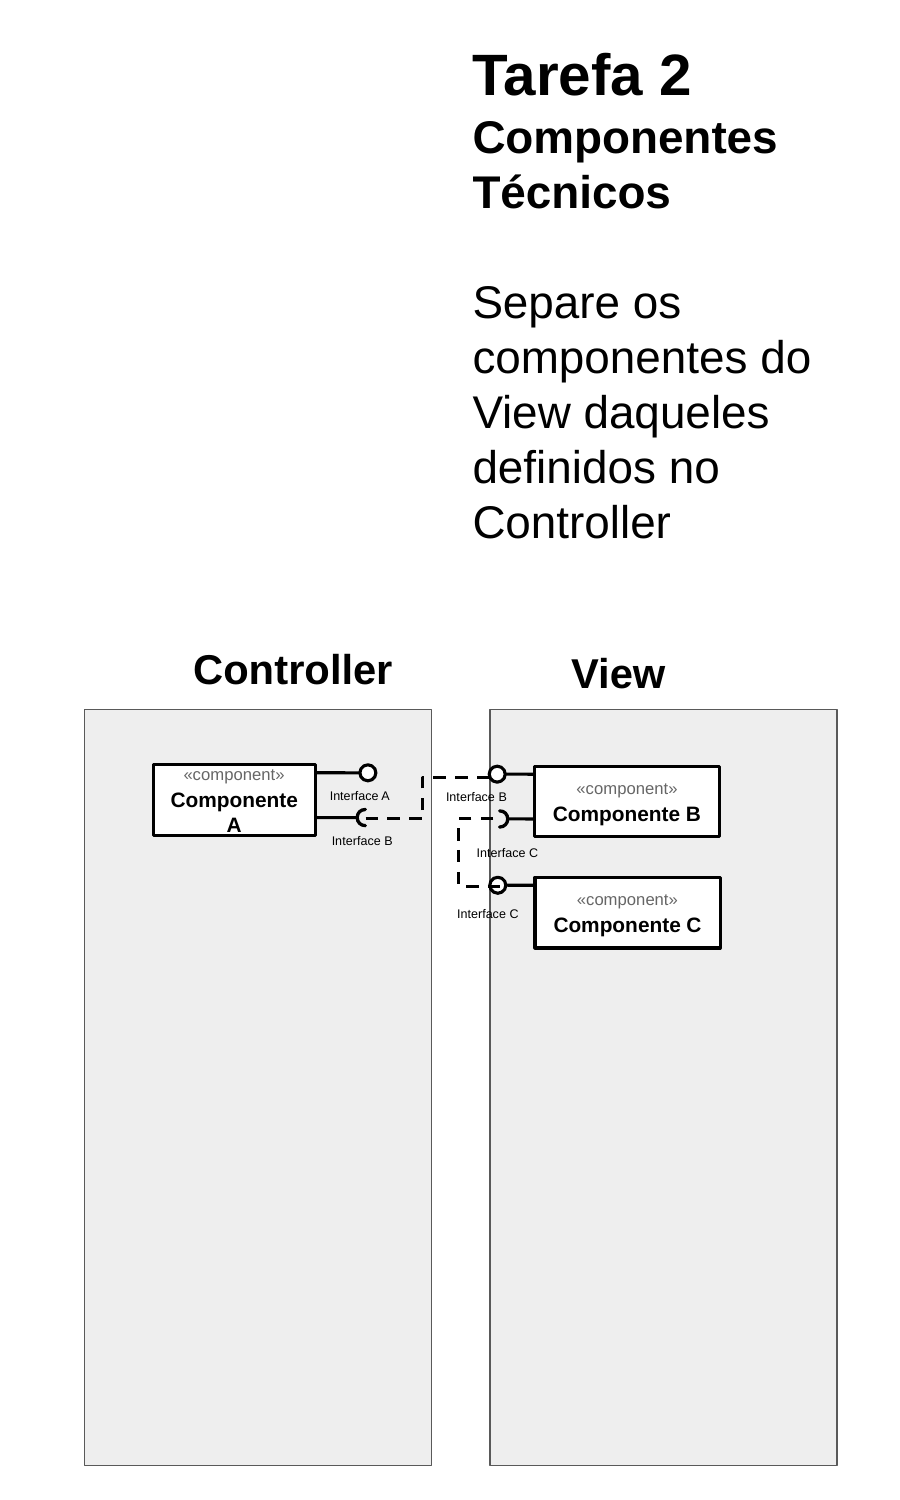

# Tarefa 2 Componentes Técnicos Separe os componentes do View daqueles definidos no Controller
Controller
View
«component»
Componente A
«component»
Componente B
Interface A
Interface B
Interface B
Interface C
«component»
Componente C
Interface C